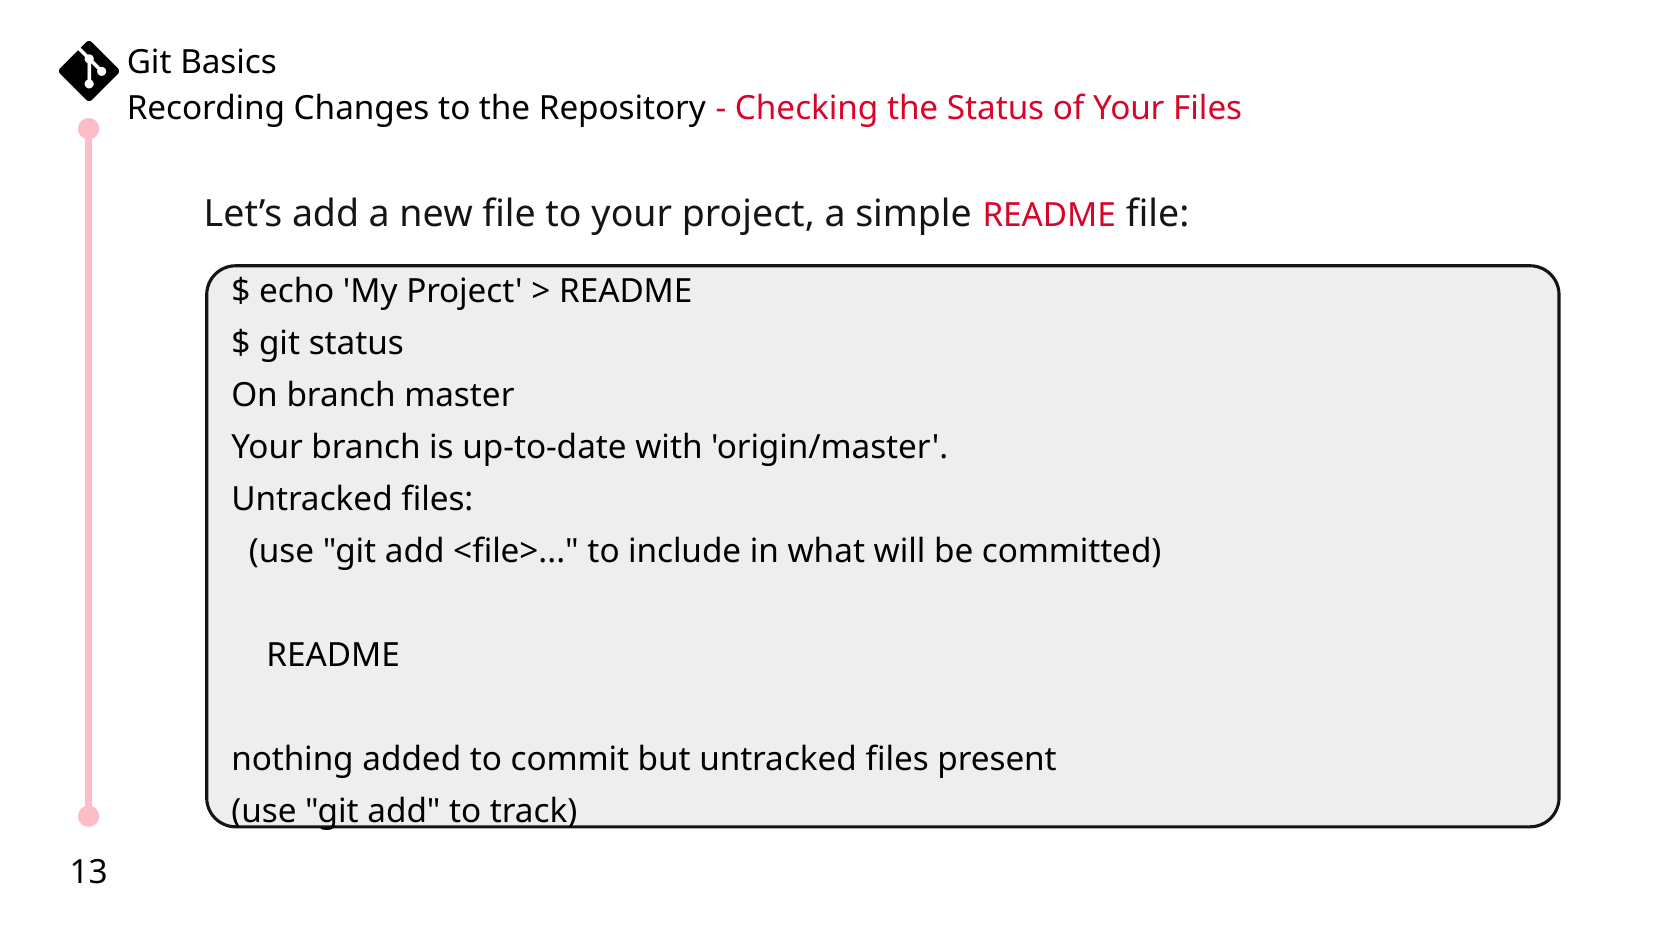

Git Basics
Recording Changes to the Repository - Checking the Status of Your Files
Let’s add a new file to your project, a simple README file:
$ echo 'My Project' > README
$ git status
On branch master
Your branch is up-to-date with 'origin/master'.
Untracked files:
 (use "git add <file>..." to include in what will be committed)
 README
nothing added to commit but untracked files present
(use "git add" to track)
13